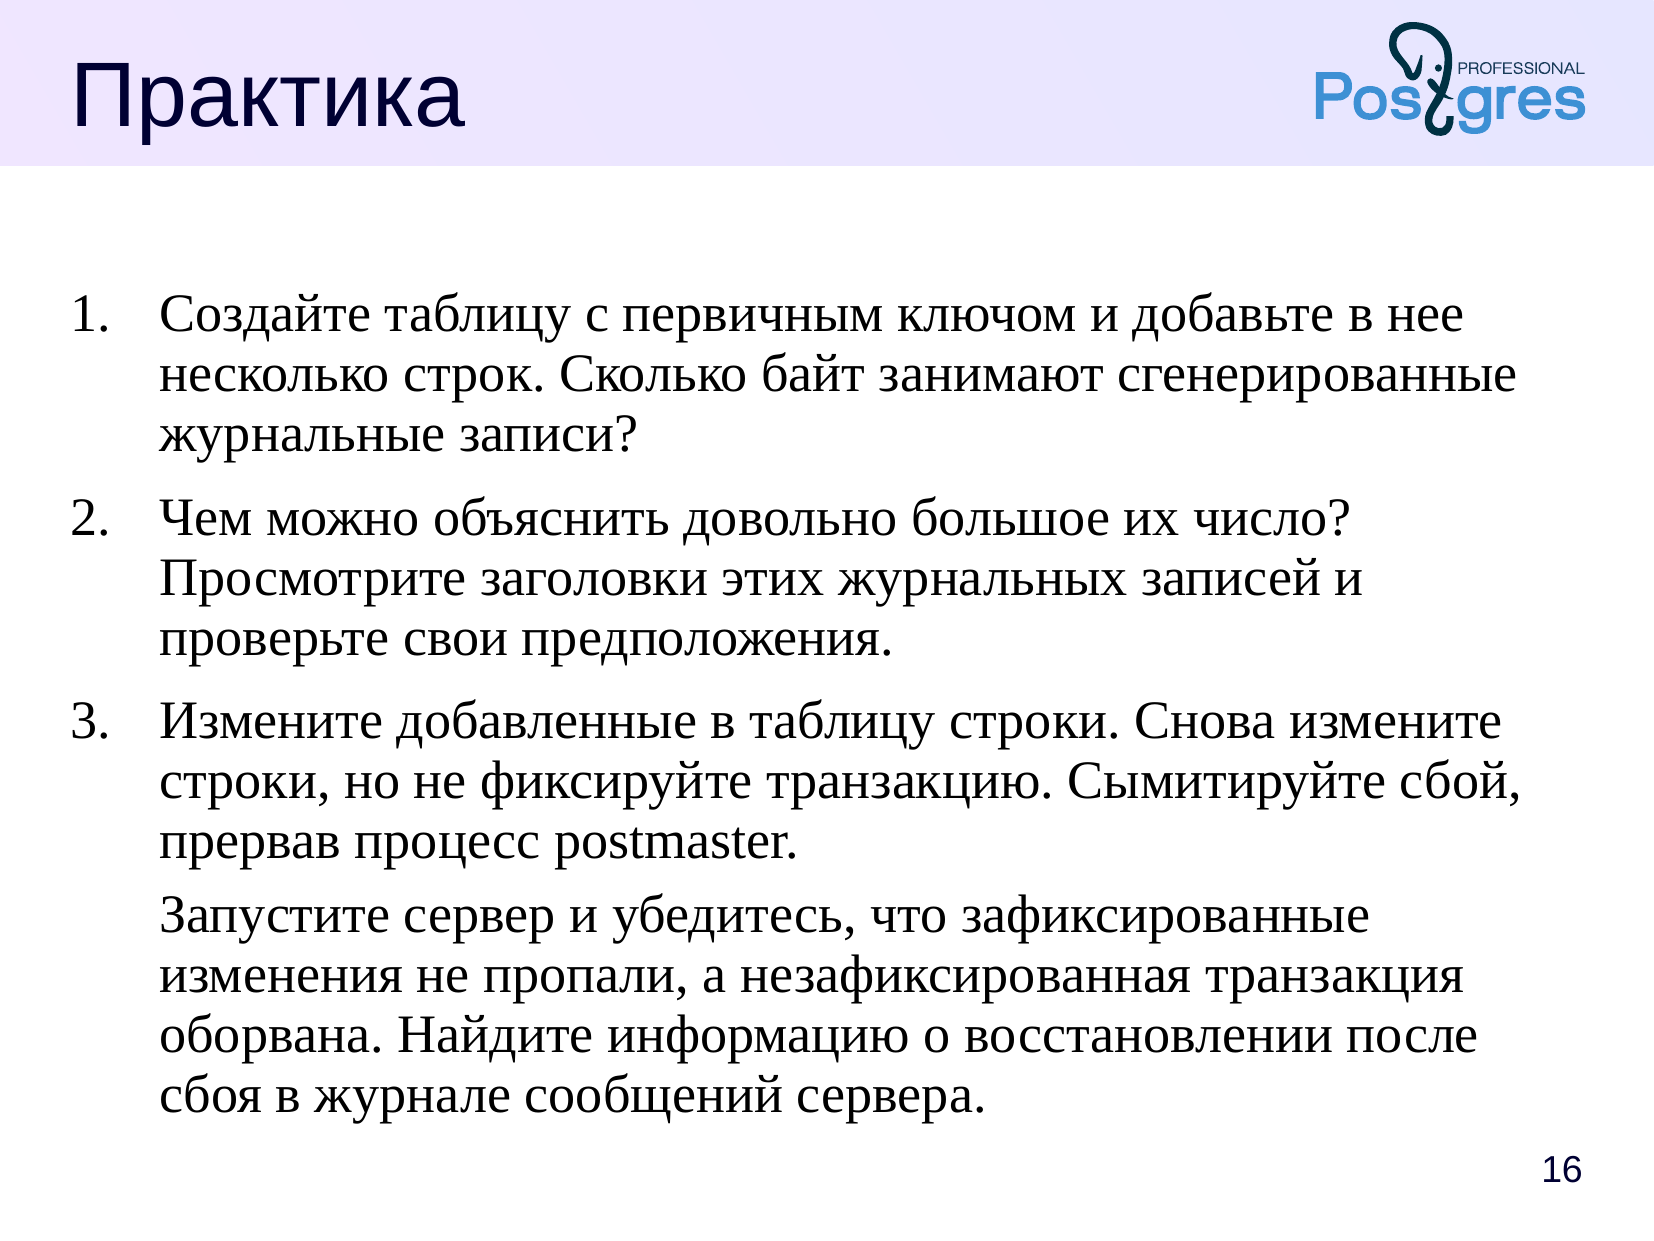

# Практика
Создайте таблицу с первичным ключом и добавьте в нее несколько строк. Сколько байт занимают сгенерированные журнальные записи?
Чем можно объяснить довольно большое их число?
Просмотрите заголовки этих журнальных записей и проверьте свои предположения.
Измените добавленные в таблицу строки. Снова измените строки, но не фиксируйте транзакцию. Сымитируйте сбой, прервав процесс postmaster.
Запустите сервер и убедитесь, что зафиксированные изменения не пропали, а незафиксированная транзакция оборвана. Найдите информацию о восстановлении после
сбоя в журнале сообщений сервера.